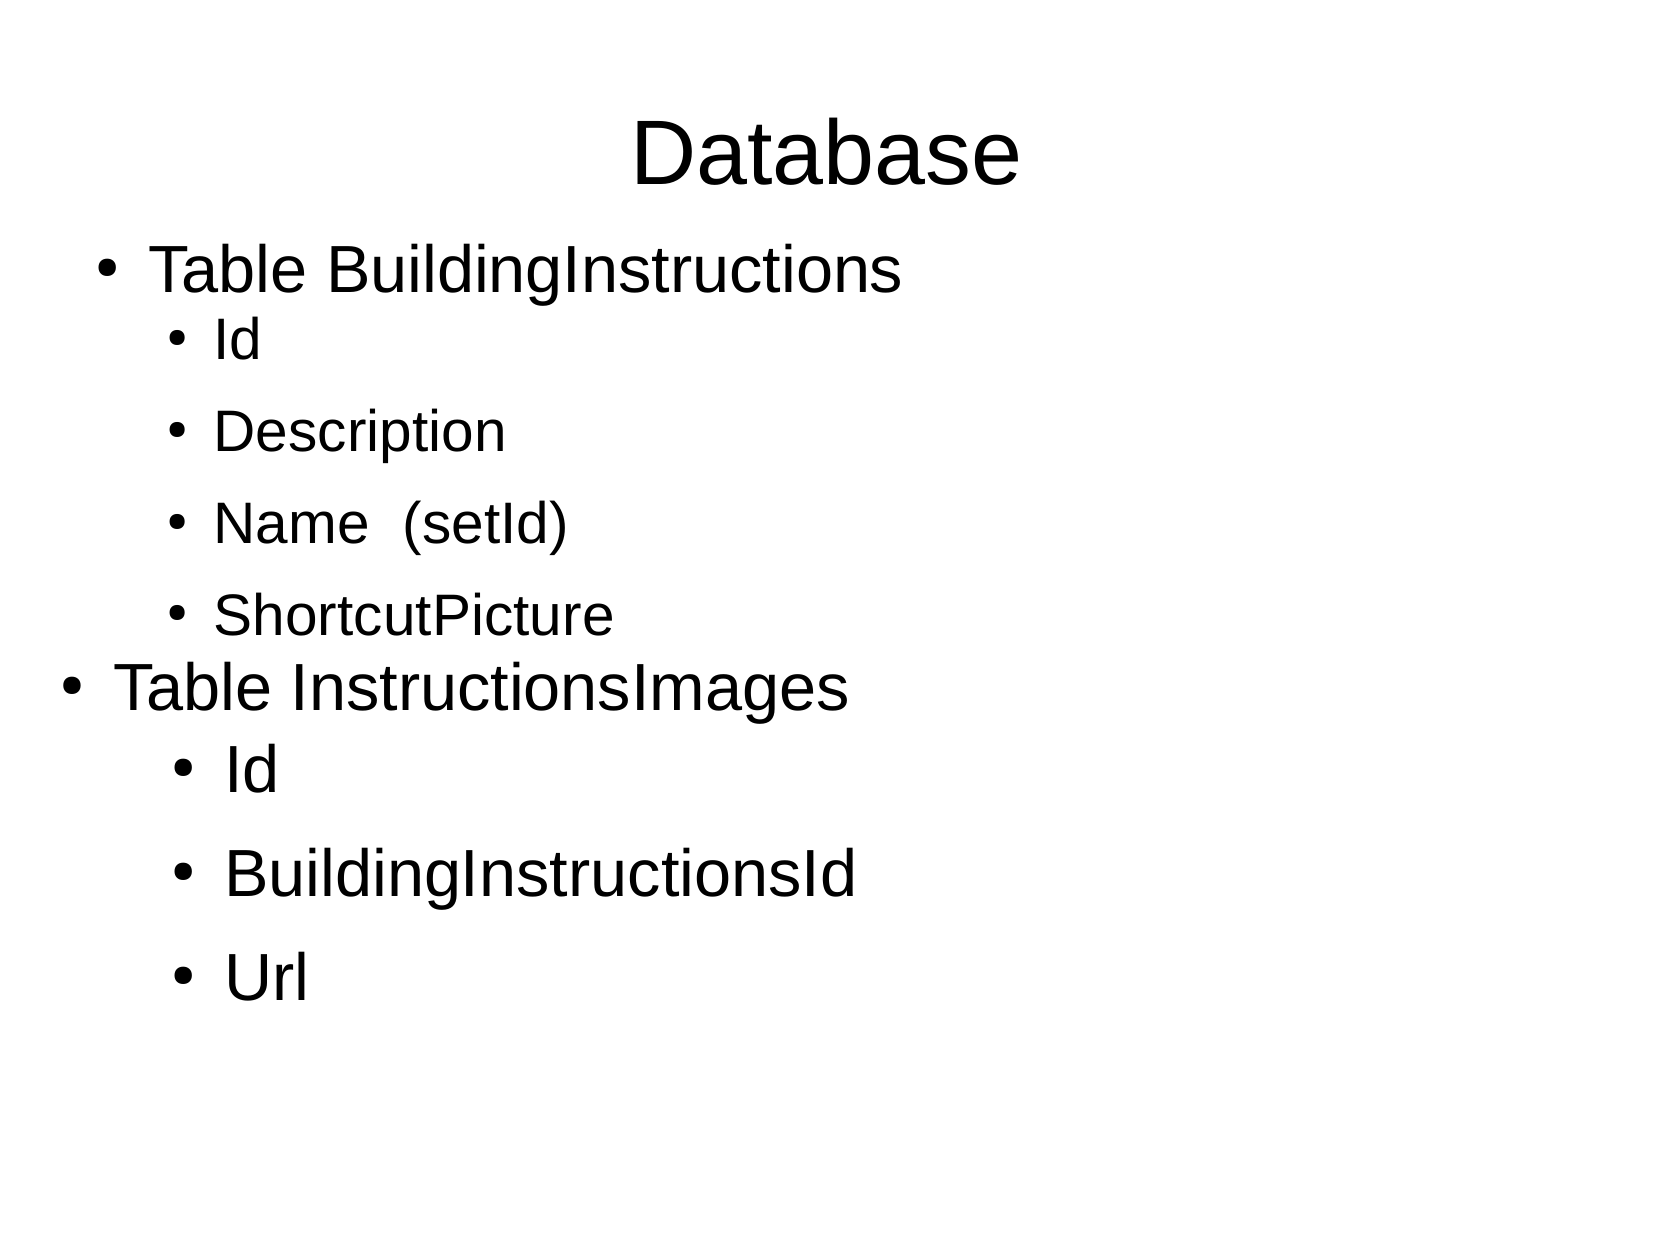

# Database
Table BuildingInstructions
Id
Description
Name (setId)
ShortcutPicture
Table InstructionsImages
Id
BuildingInstructionsId
Url